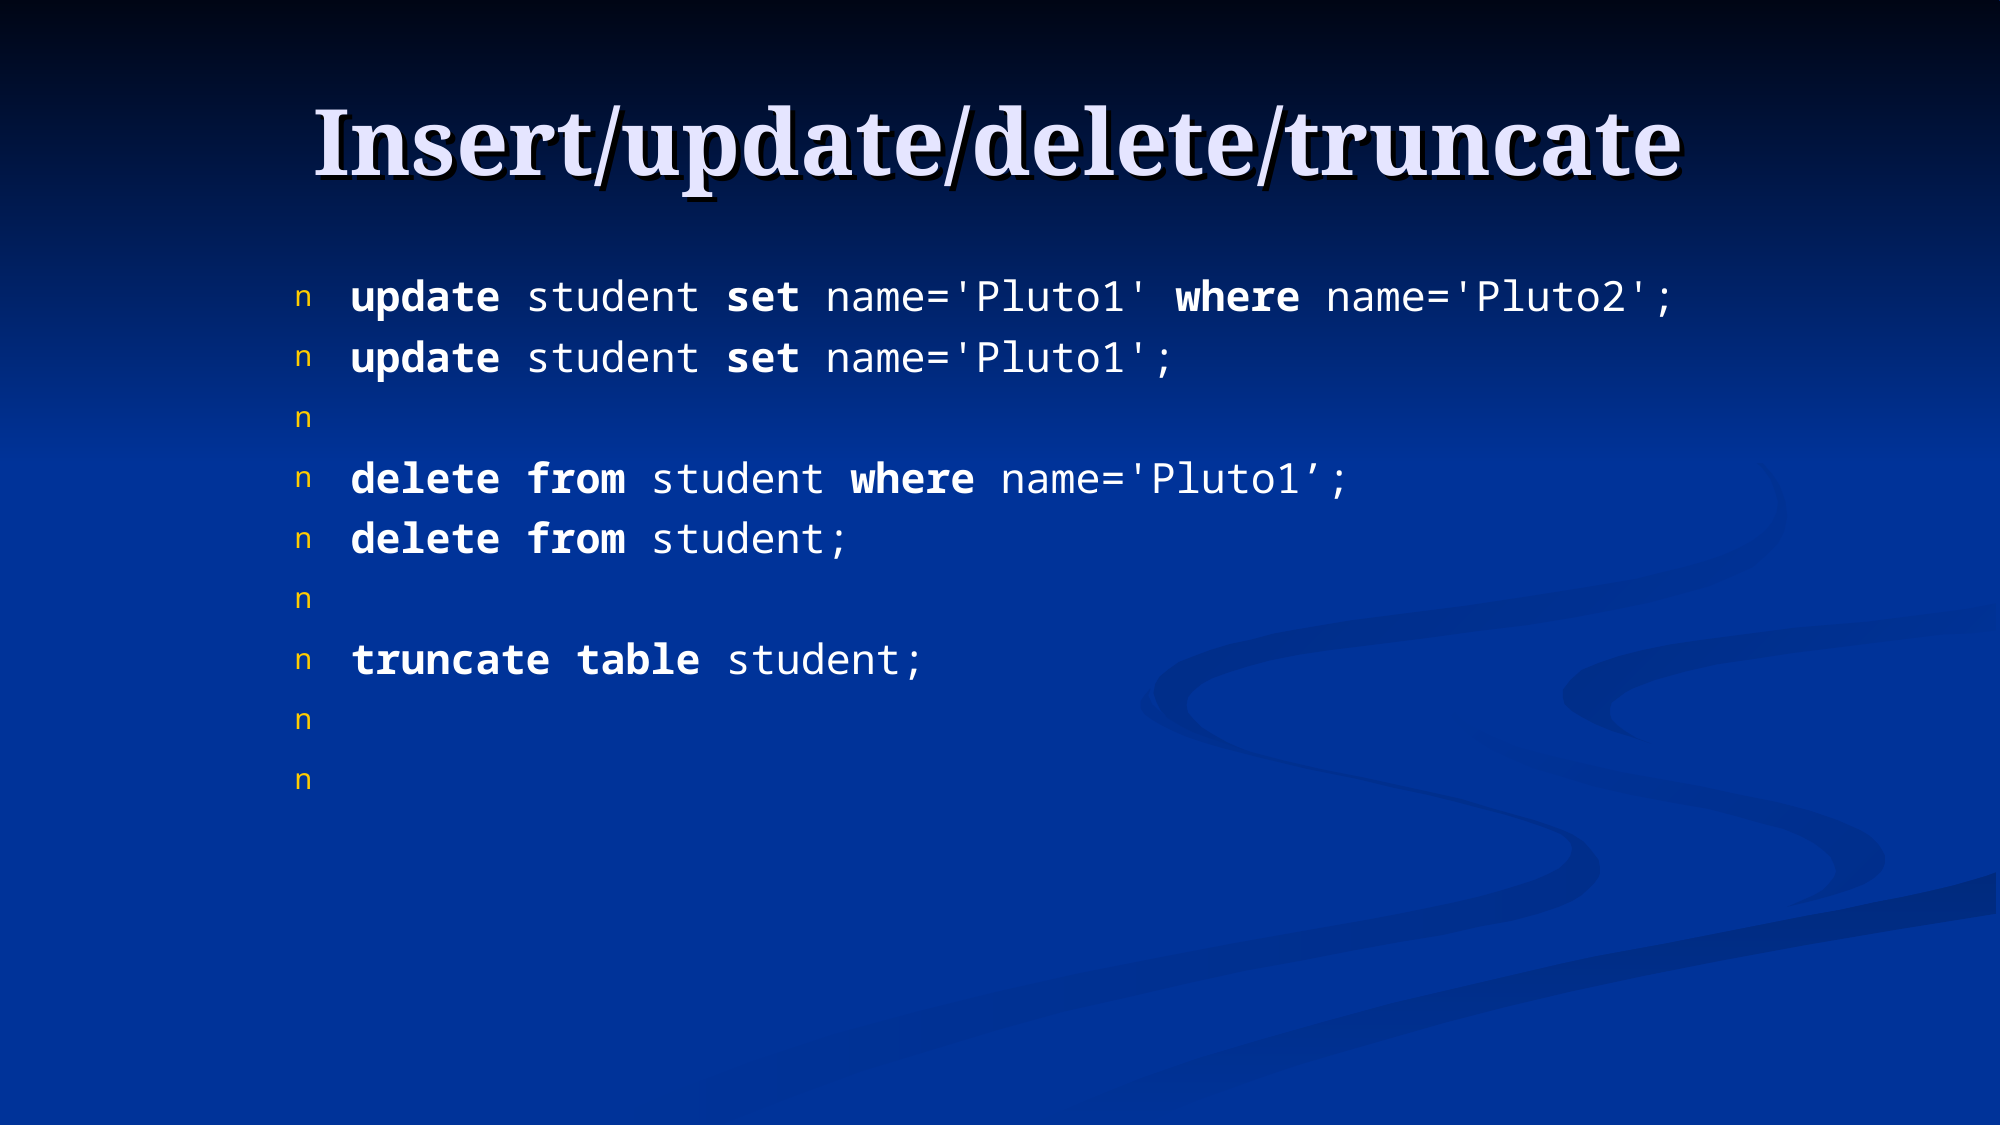

# Insert/update/delete/truncate
update student set name='Pluto1' where name='Pluto2';
update student set name='Pluto1';
delete from student where name='Pluto1’;
delete from student;
truncate table student;